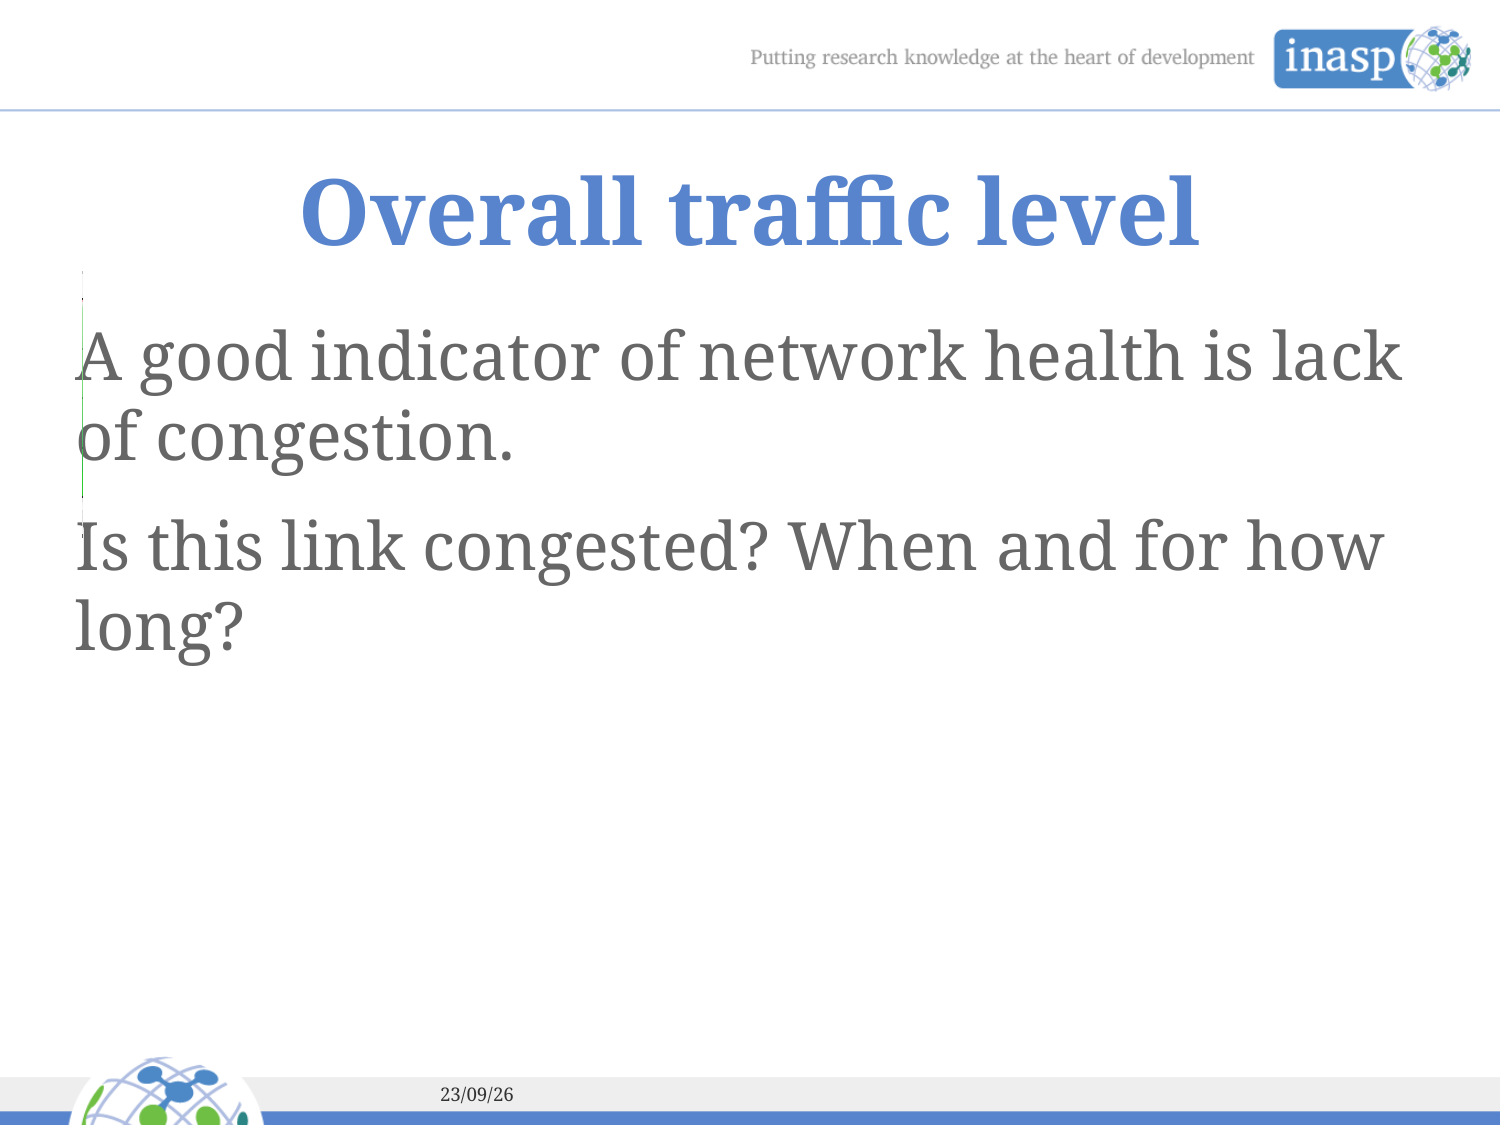

# Overall traffic level
A good indicator of network health is lack of congestion.
Is this link congested? When and for how long?